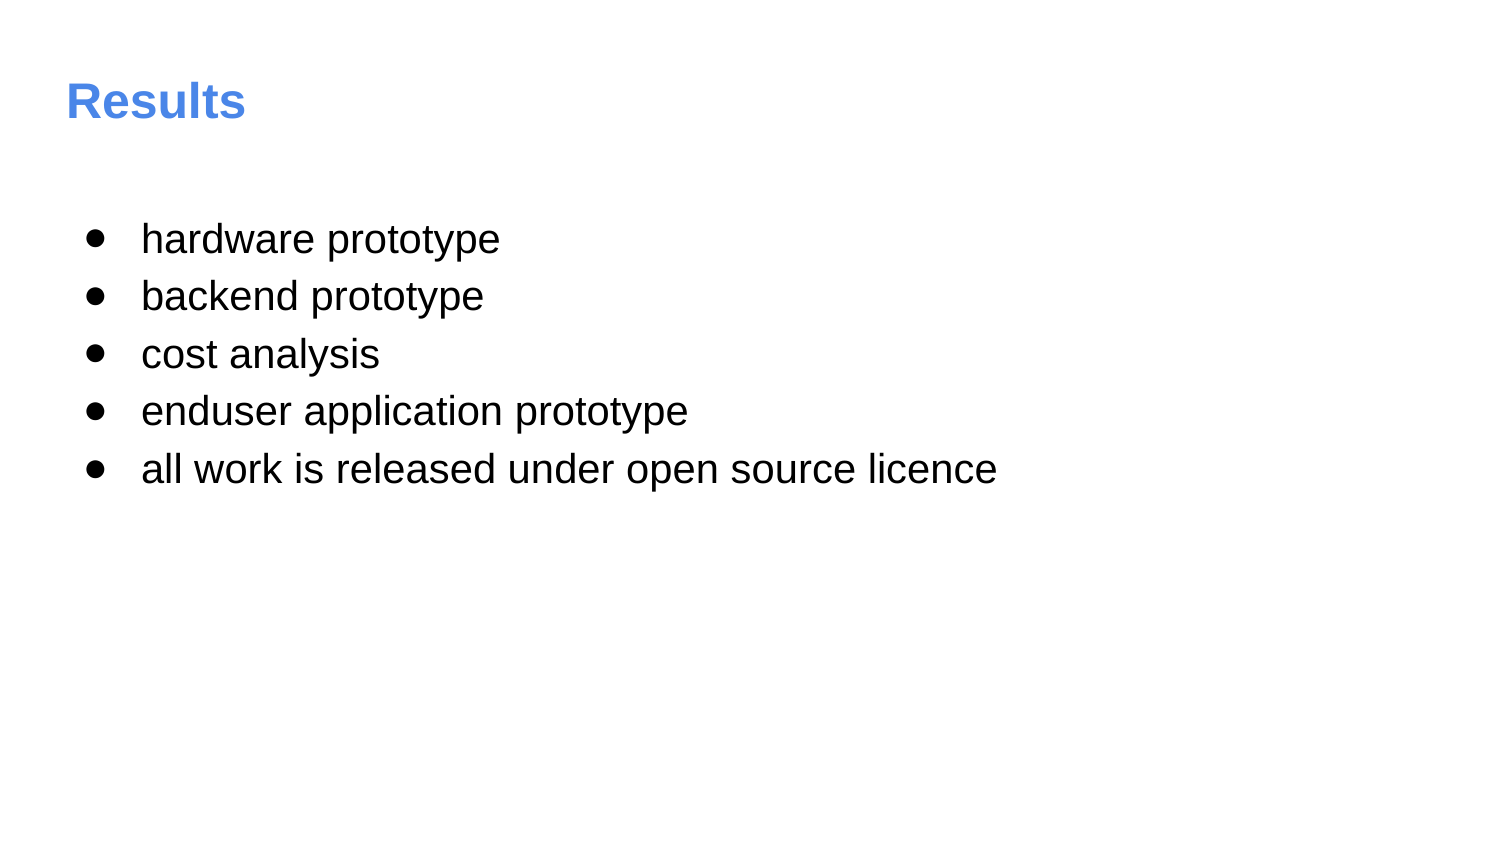

# Results
hardware prototype
backend prototype
cost analysis
enduser application prototype
all work is released under open source licence